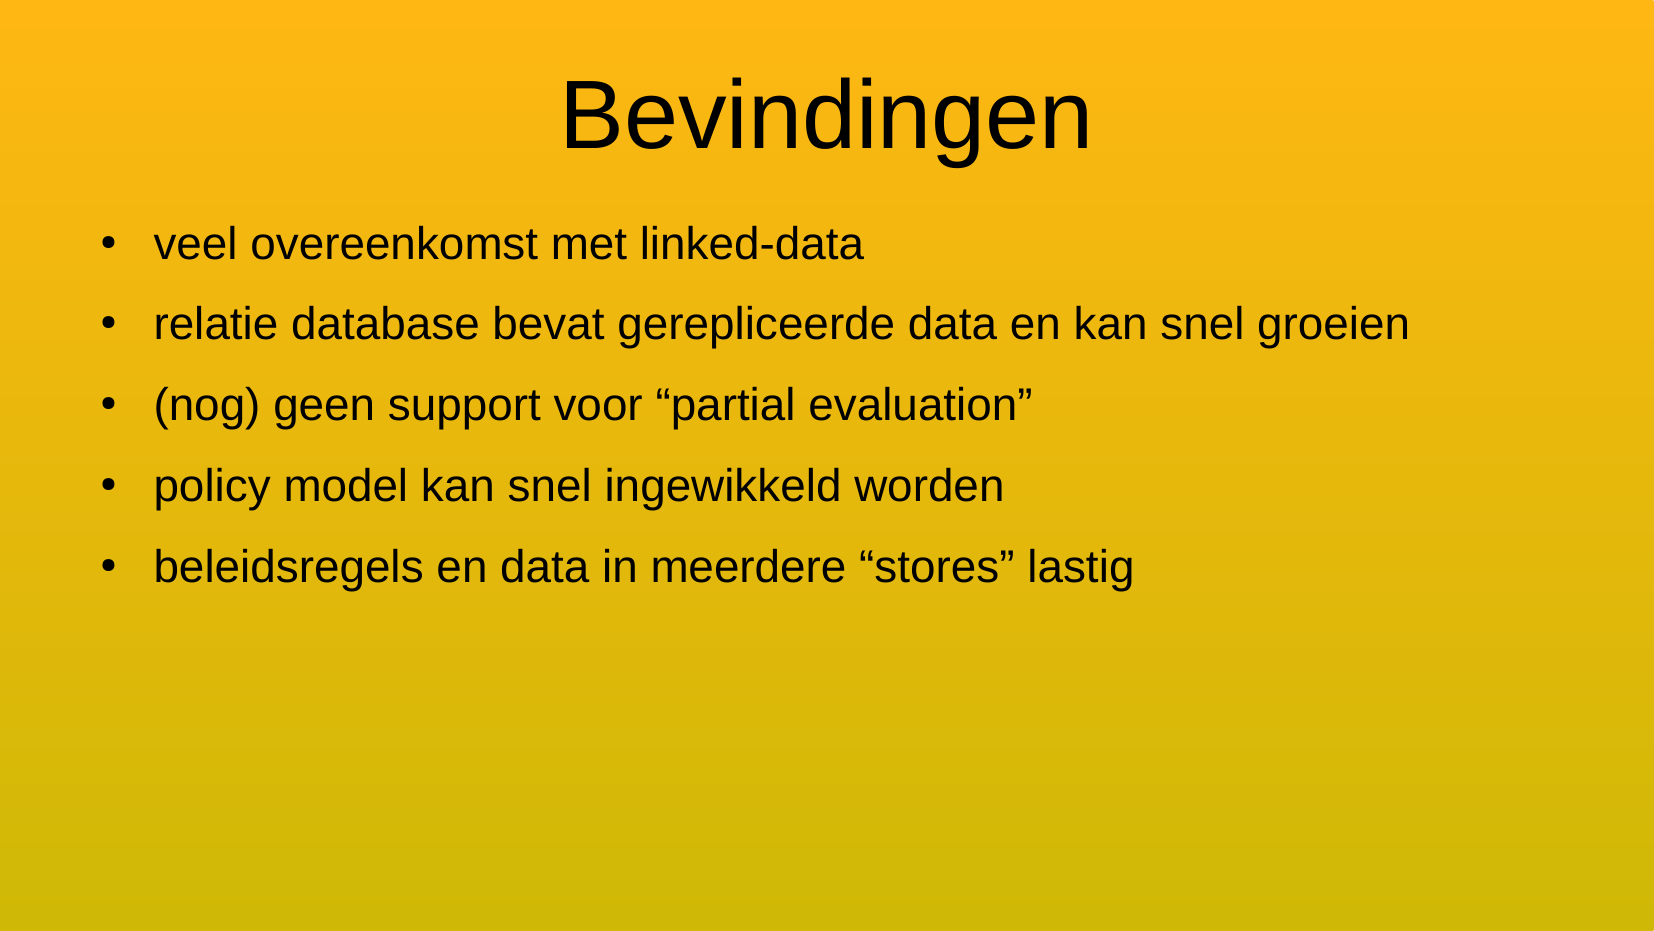

# Bevindingen
veel overeenkomst met linked-data
relatie database bevat gerepliceerde data en kan snel groeien
(nog) geen support voor “partial evaluation”
policy model kan snel ingewikkeld worden
beleidsregels en data in meerdere “stores” lastig